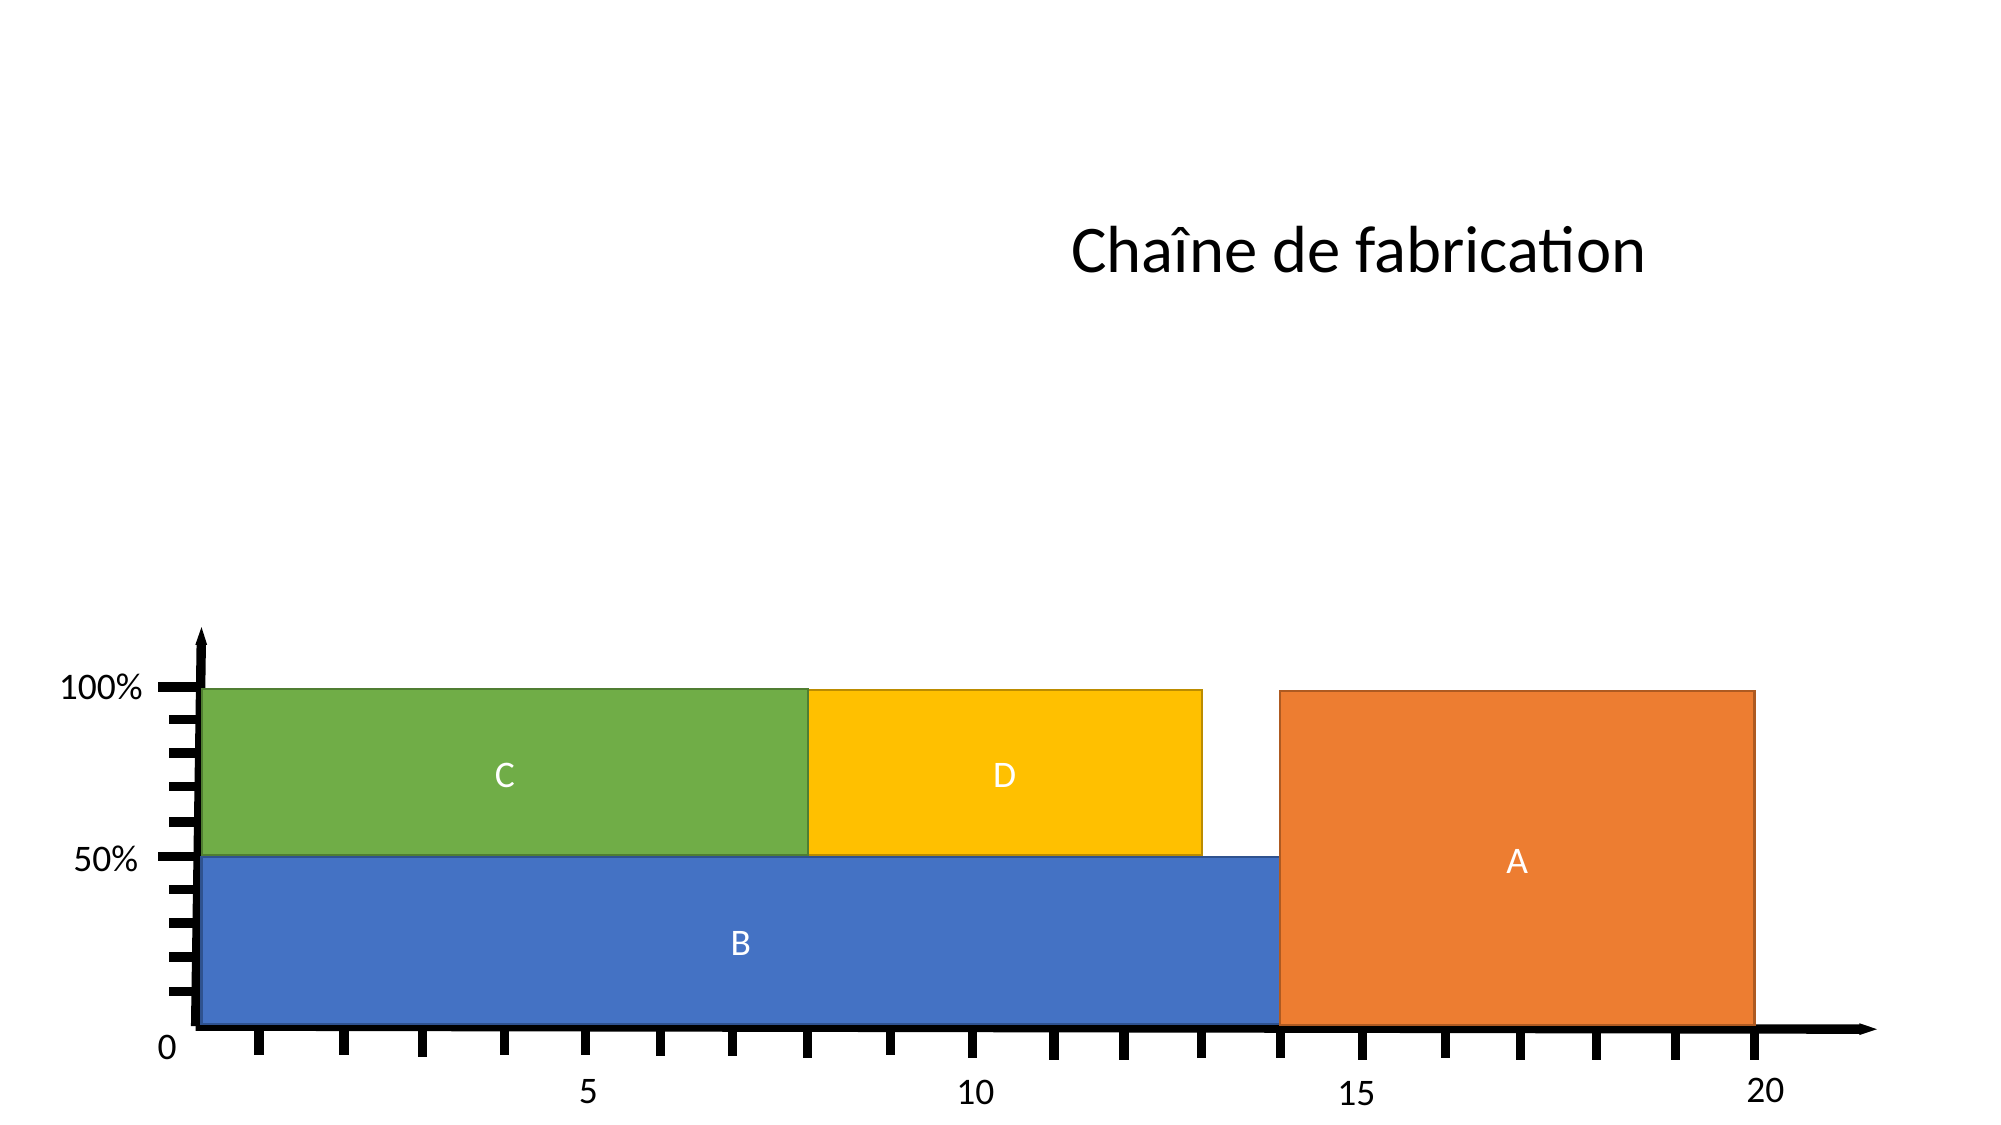

Chaîne de fabrication
100%
C
D
A
50%
B
0
20
5
10
15